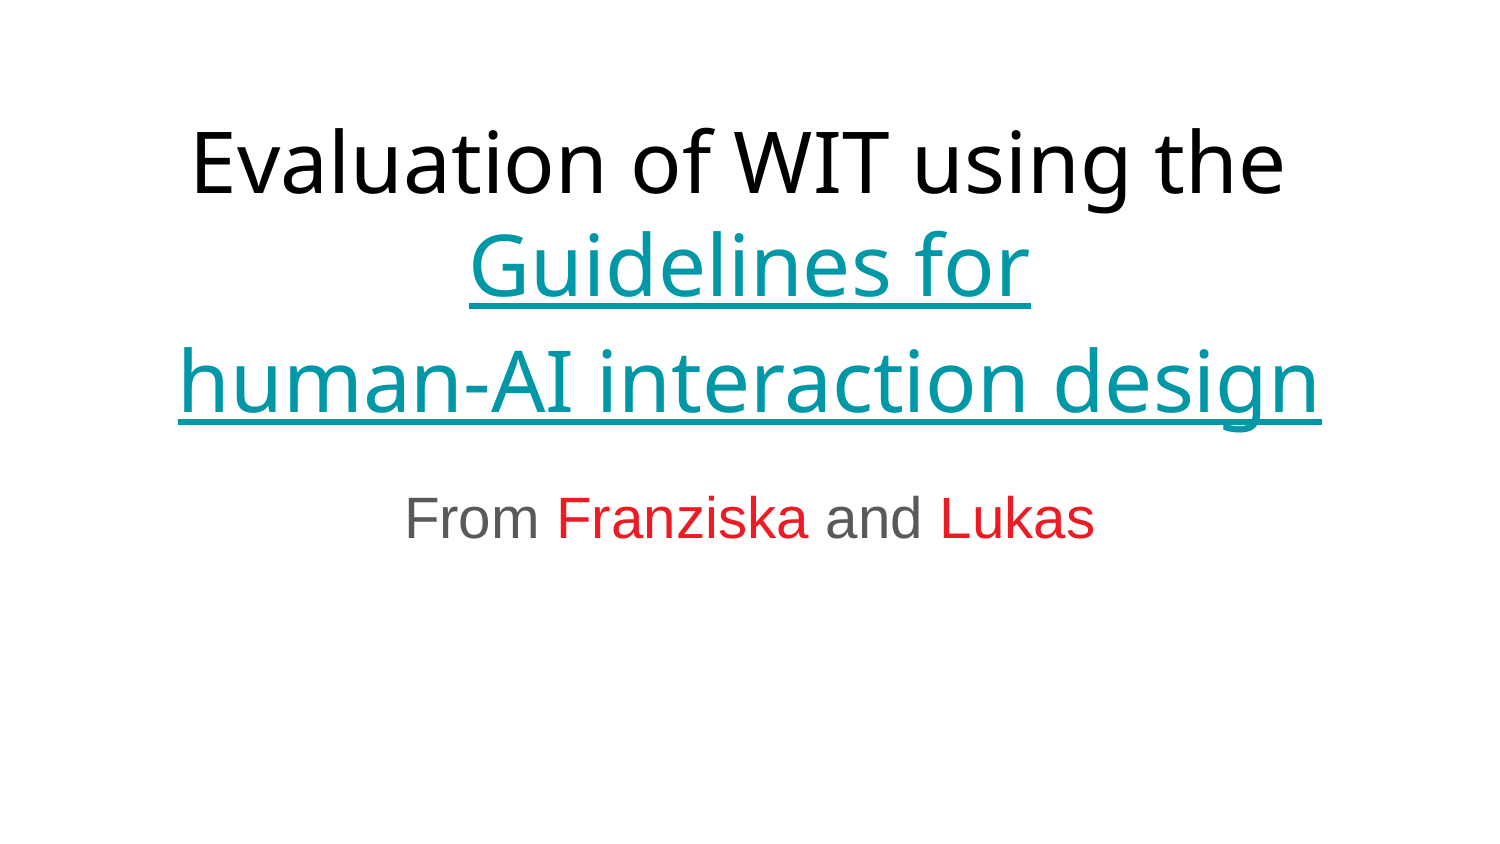

# Evaluation of WIT using the Guidelines for human-AI interaction design
From Franziska and Lukas